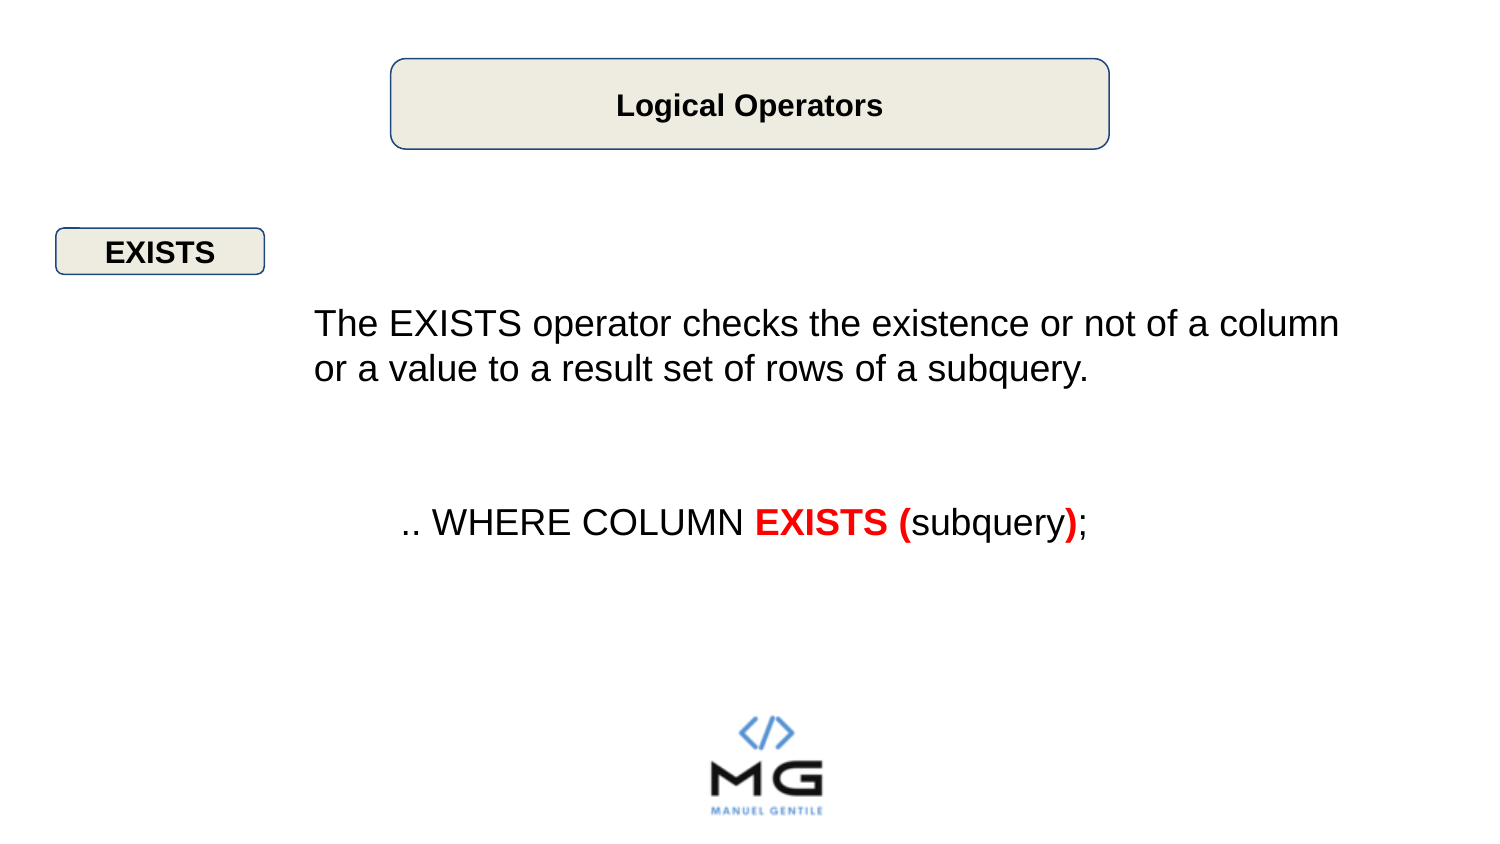

Logical Operators
EXISTS
The EXISTS operator checks the existence or not of a column or a value to a result set of rows of a subquery.
.. WHERE COLUMN EXISTS (subquery);